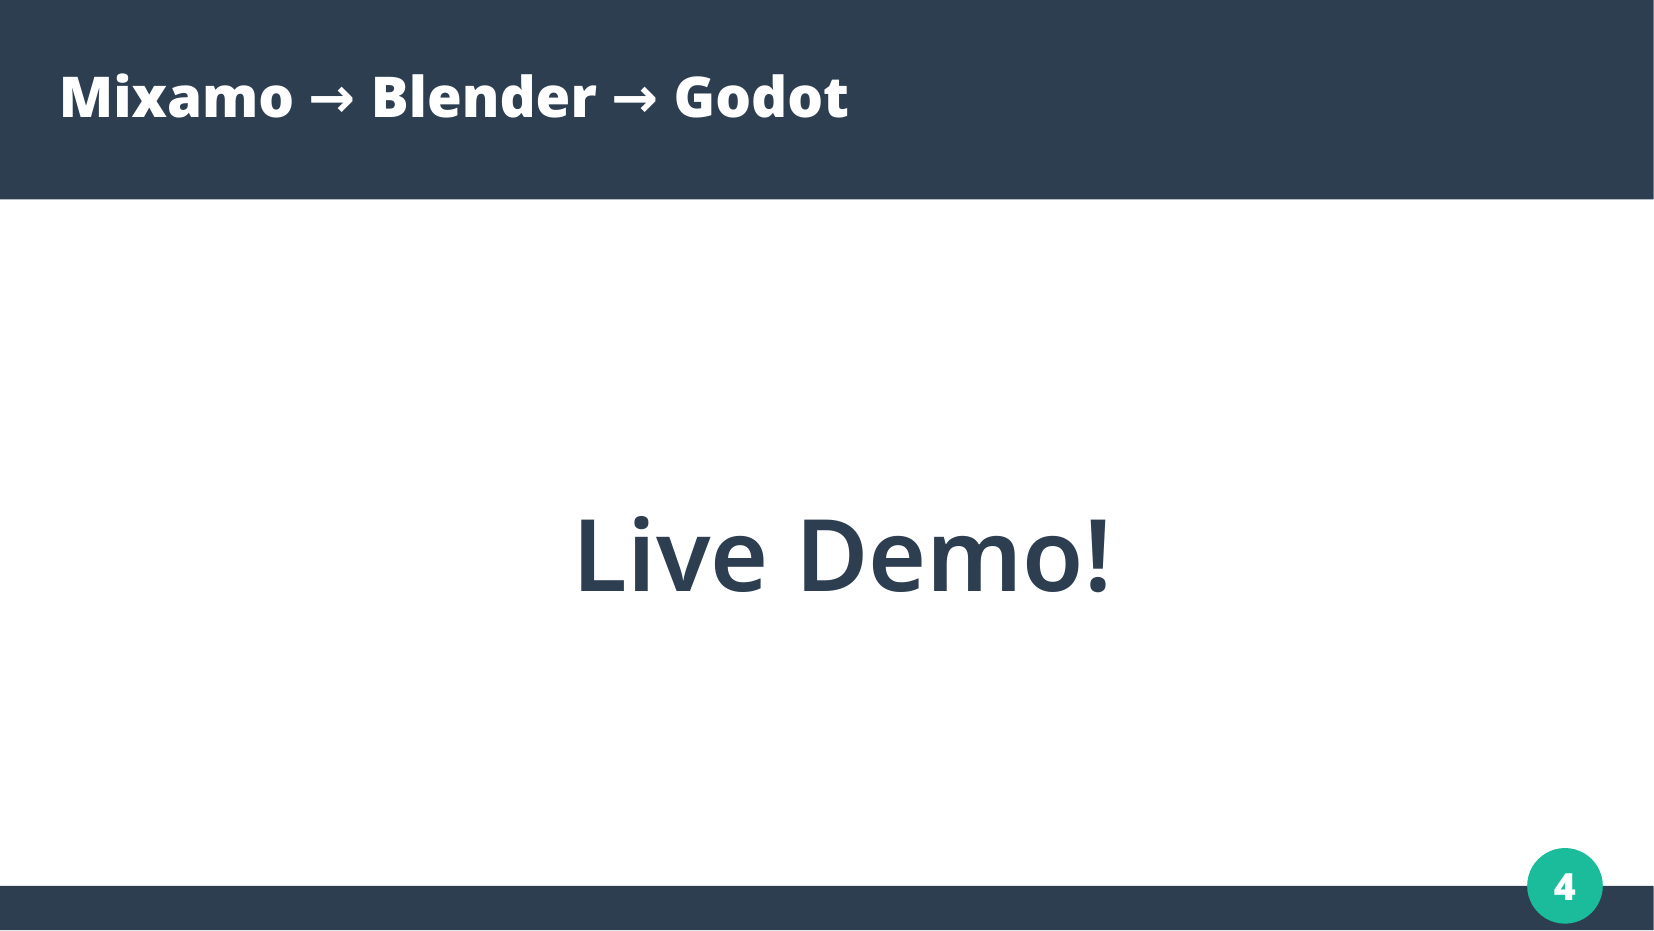

# Mixamo → Blender → Godot
Live Demo!